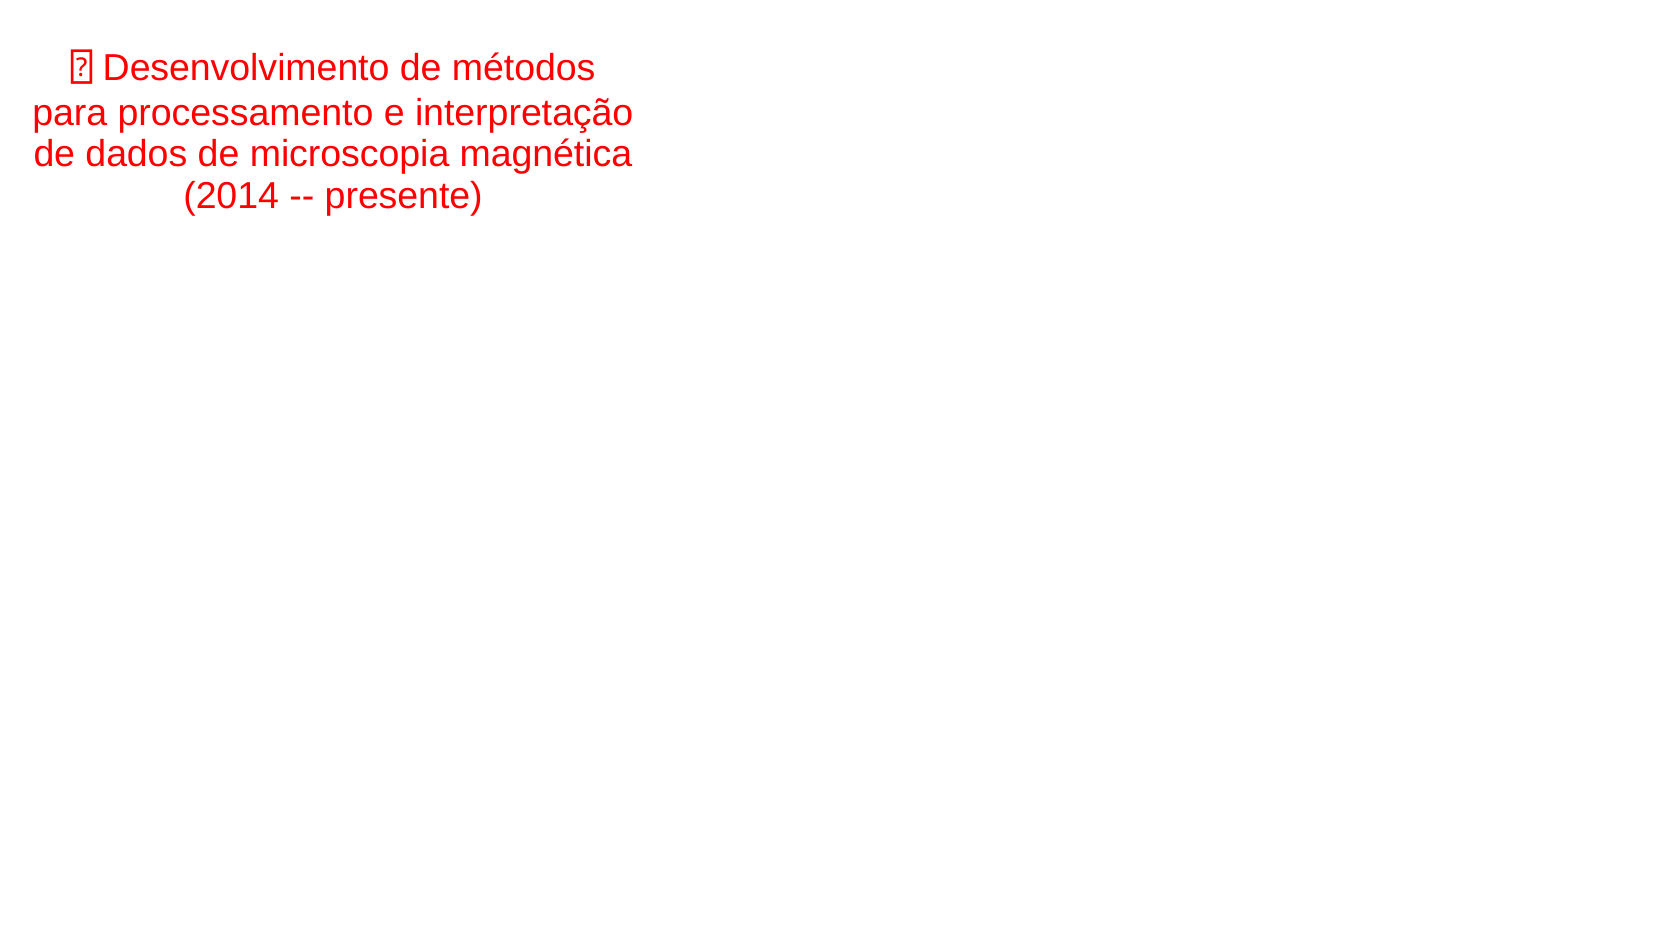

⍰ Desenvolvimento de métodos para processamento e interpretação de dados de microscopia magnética
(2014 -- presente)